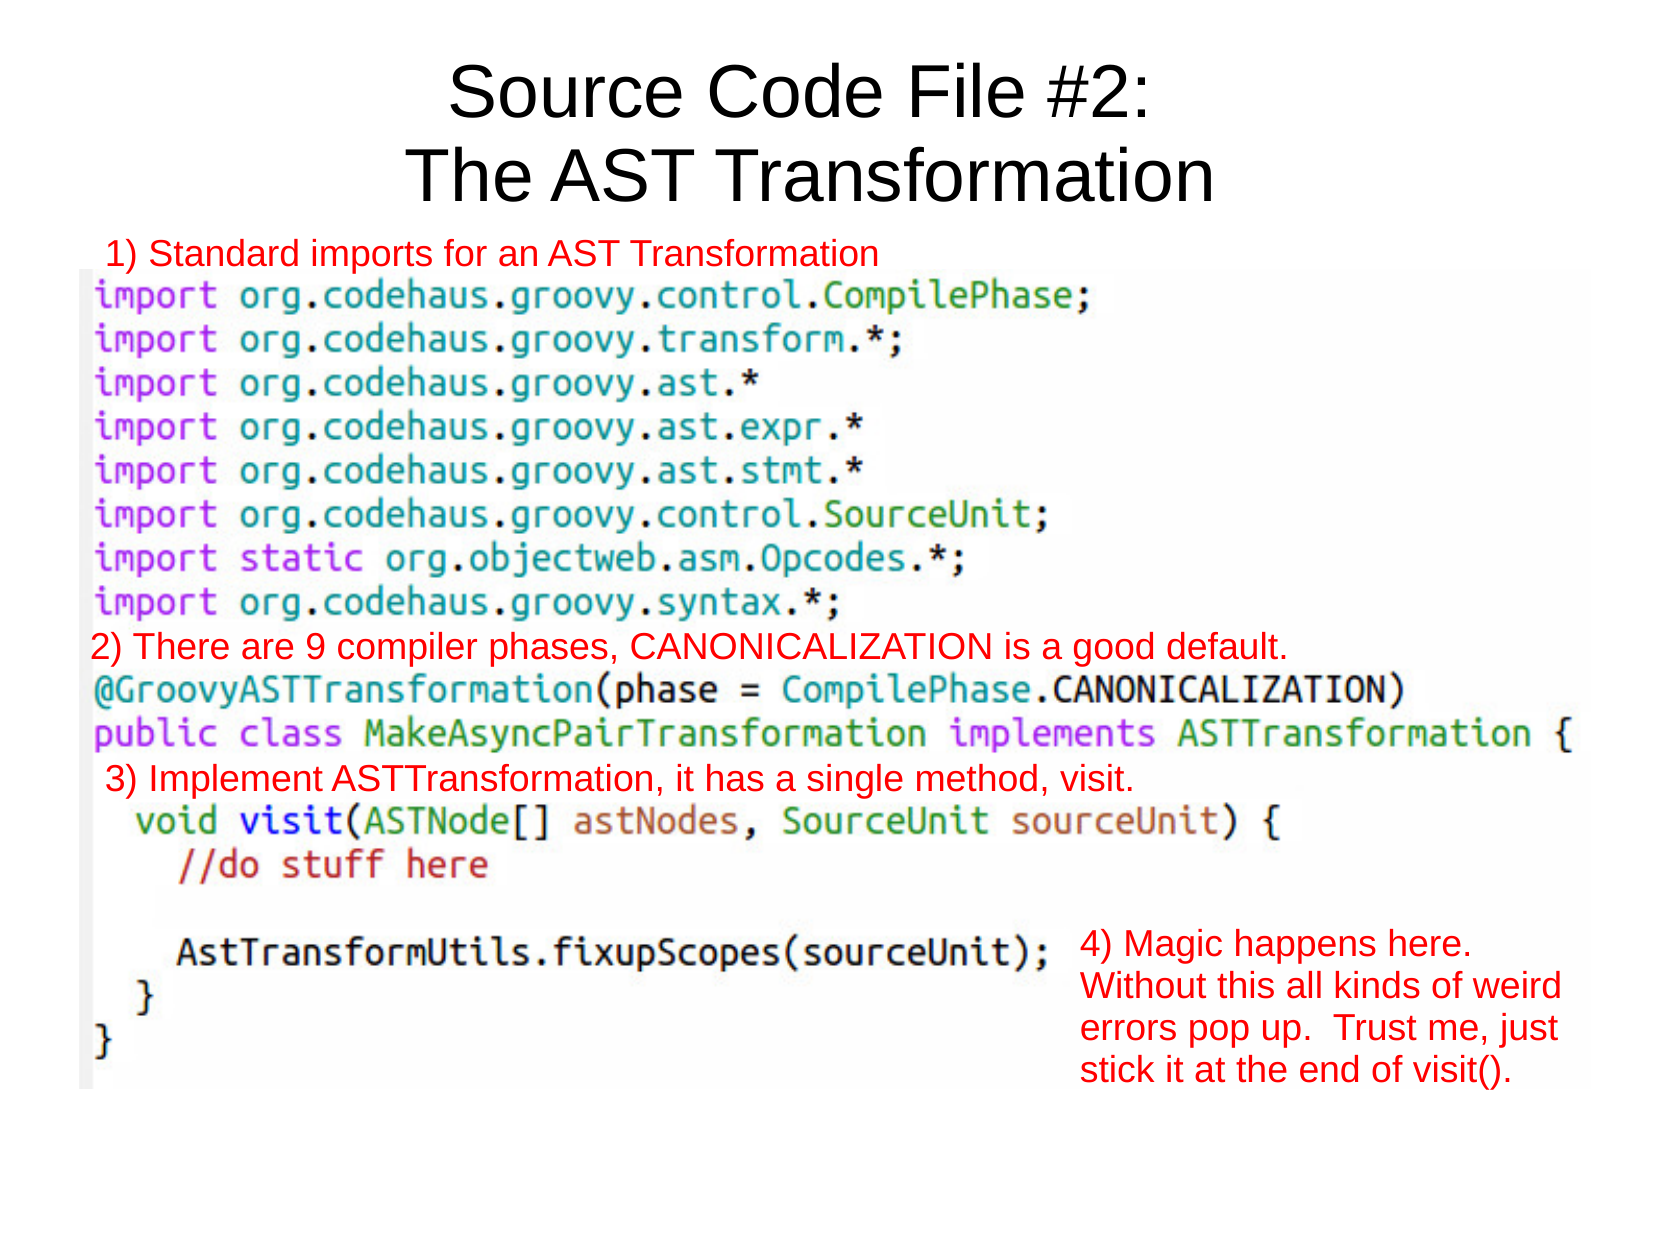

Source Code File #2:
The AST Transformation
1) Standard imports for an AST Transformation
2) There are 9 compiler phases, CANONICALIZATION is a good default.
3) Implement ASTTransformation, it has a single method, visit.
4) Magic happens here. Without this all kinds of weird errors pop up. Trust me, just stick it at the end of visit().